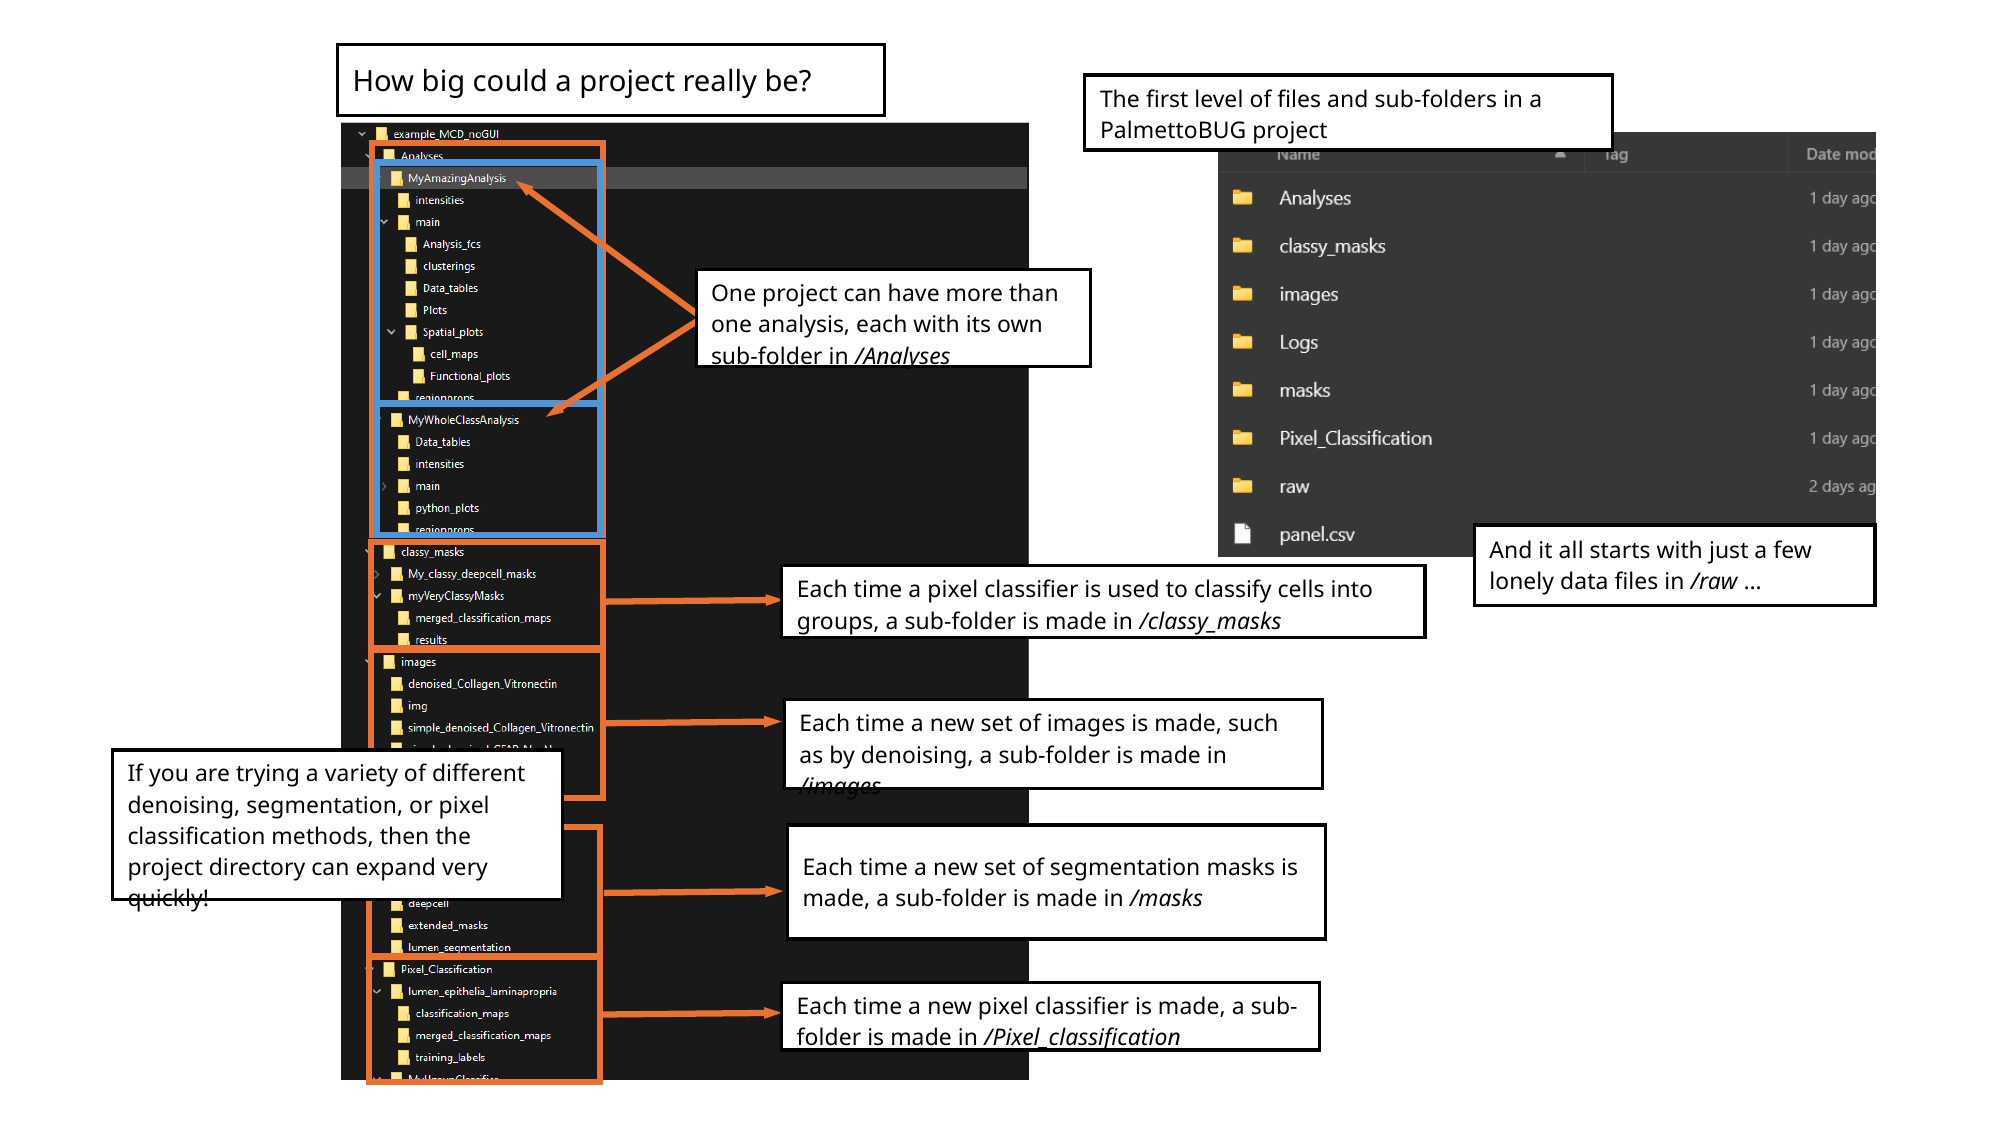

How big could a project really be?
The first level of files and sub-folders in a PalmettoBUG project
One project can have more than one analysis, each with its own sub-folder in /Analyses
And it all starts with just a few lonely data files in /raw …
Each time a pixel classifier is used to classify cells into groups, a sub-folder is made in /classy_masks
Each time a new set of images is made, such as by denoising, a sub-folder is made in /images
If you are trying a variety of different denoising, segmentation, or pixel classification methods, then the project directory can expand very quickly!
Each time a new set of segmentation masks is made, a sub-folder is made in /masks
Each time a new pixel classifier is made, a sub-folder is made in /Pixel_classification